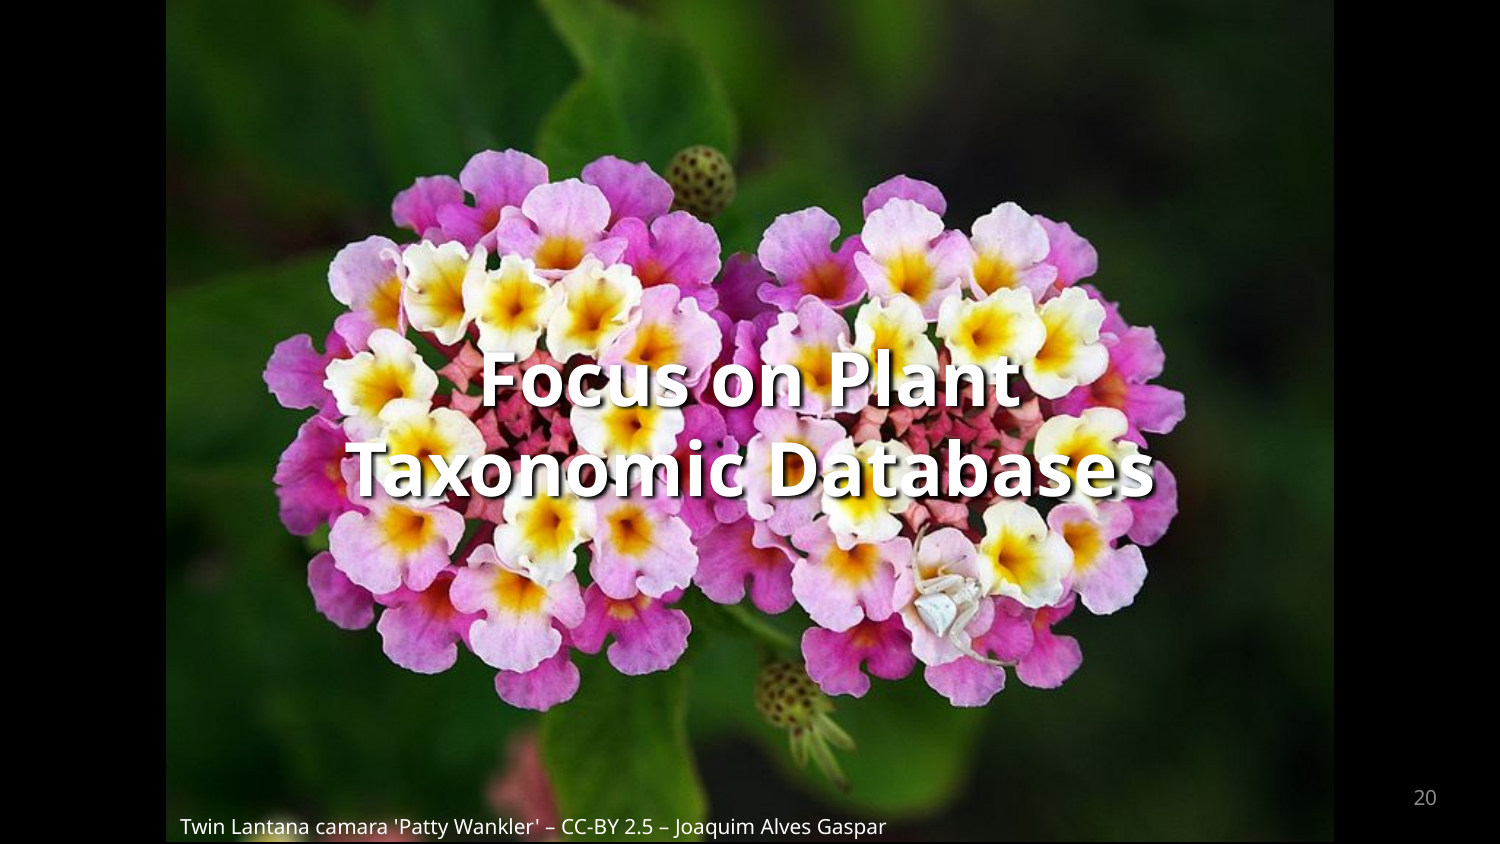

# Focus on Plant Taxonomic Databases
Twin Lantana camara 'Patty Wankler' – CC-BY 2.5 – Joaquim Alves Gaspar